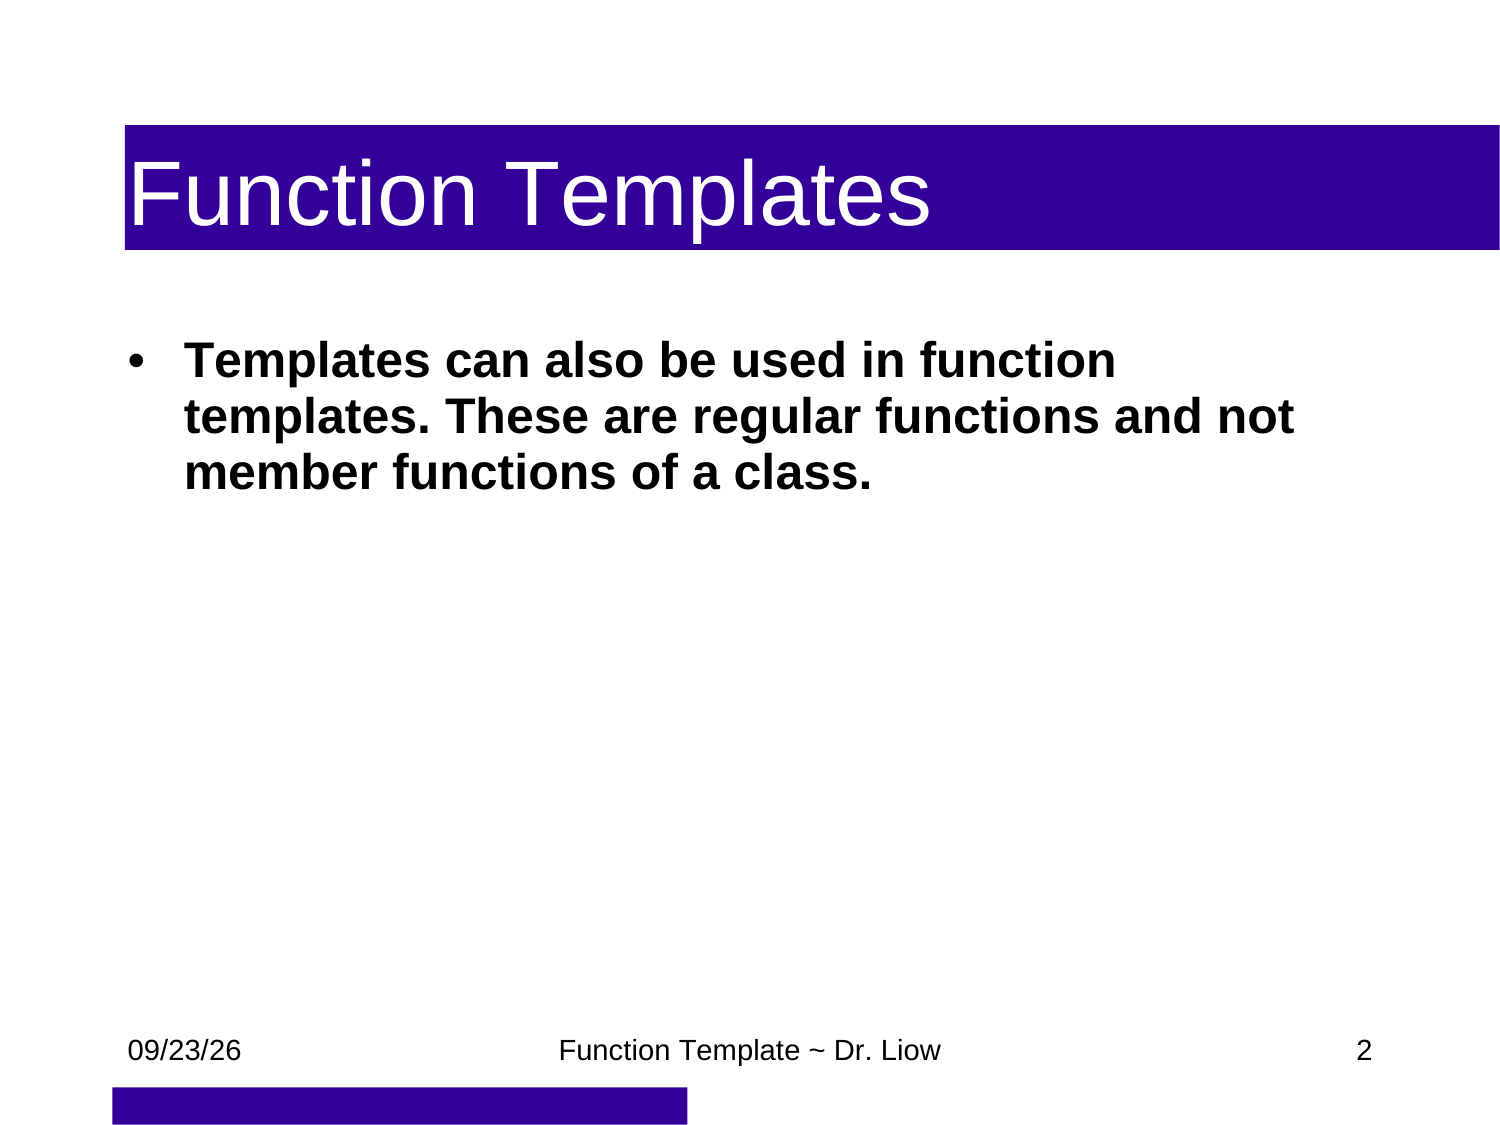

# Function Templates
Templates can also be used in function templates. These are regular functions and not member functions of a class.
Function Template ~ Dr. Liow
2